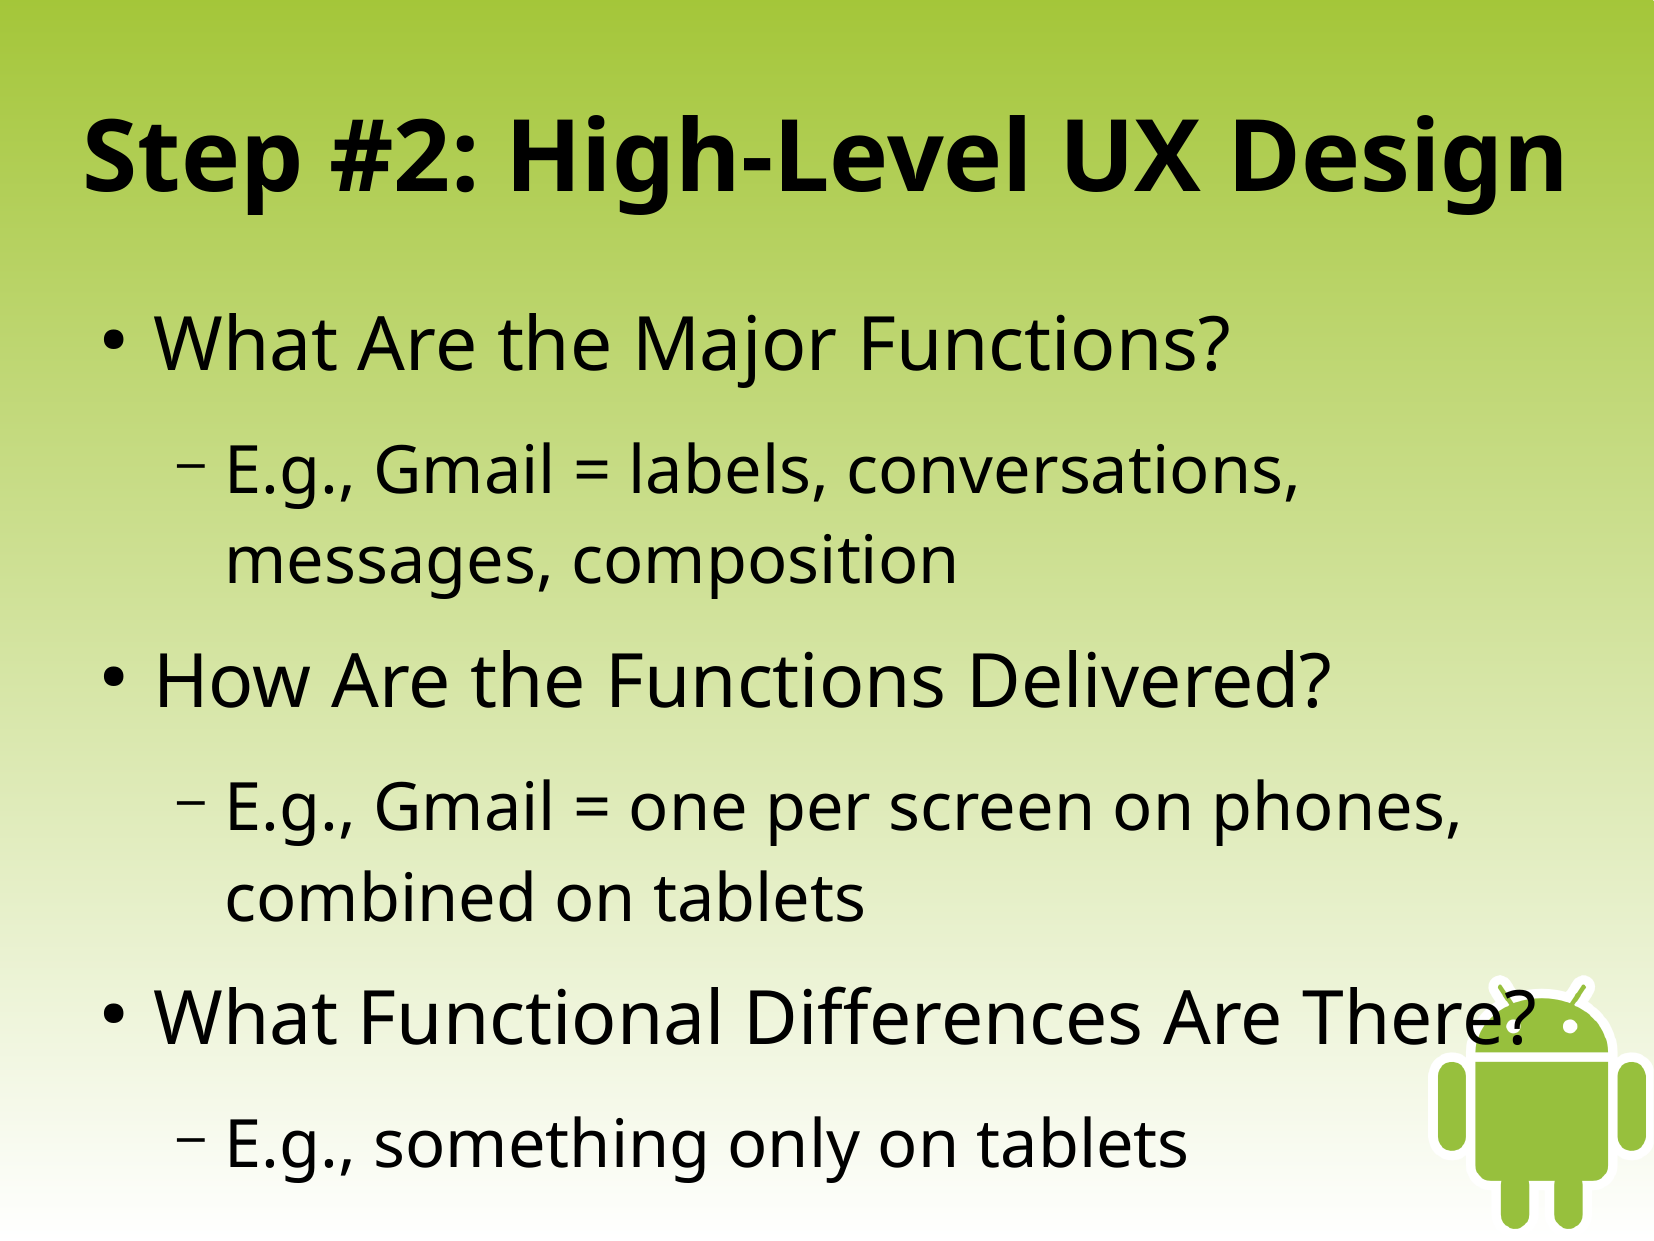

# Step #2: High-Level UX Design
What Are the Major Functions?
E.g., Gmail = labels, conversations, messages, composition
How Are the Functions Delivered?
E.g., Gmail = one per screen on phones, combined on tablets
What Functional Differences Are There?
E.g., something only on tablets